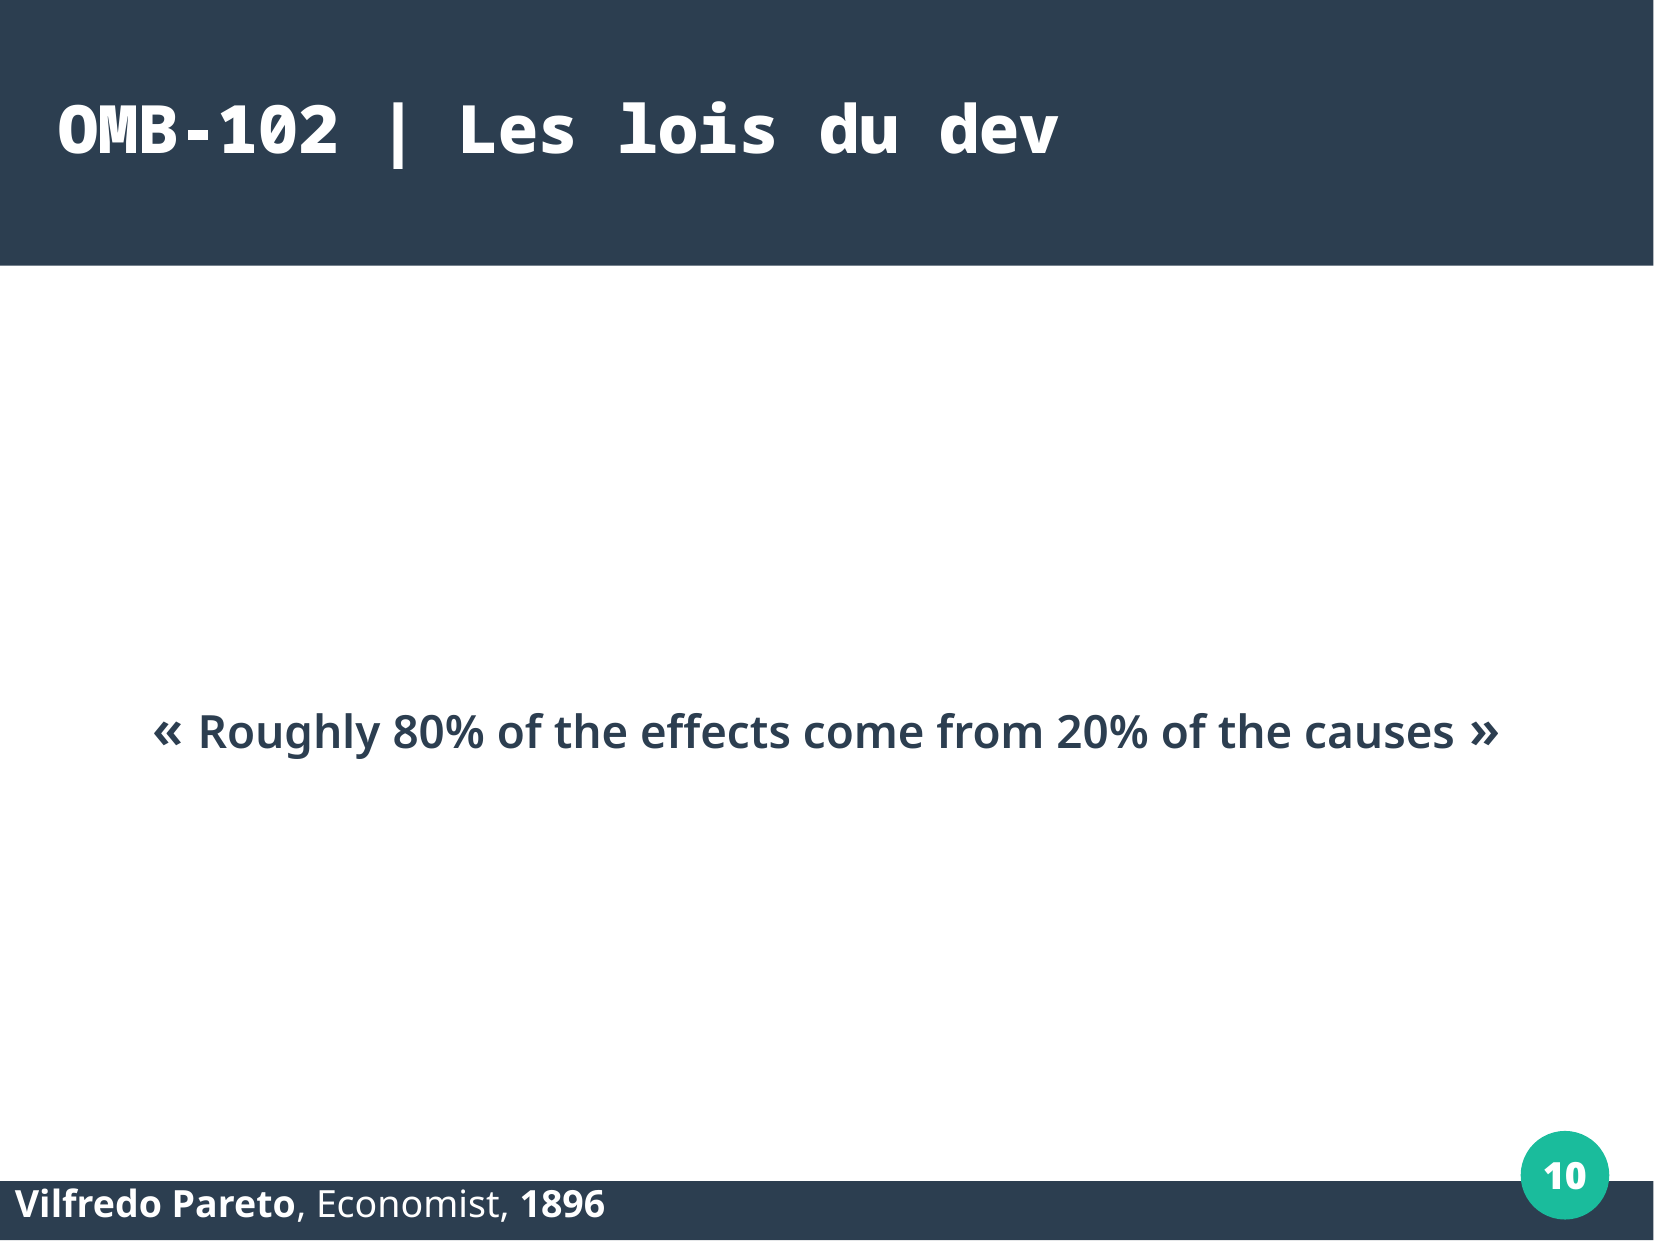

# OMB-102 | Les lois du dev
« Roughly 80% of the effects come from 20% of the causes »
10
Vilfredo Pareto, Economist, 1896